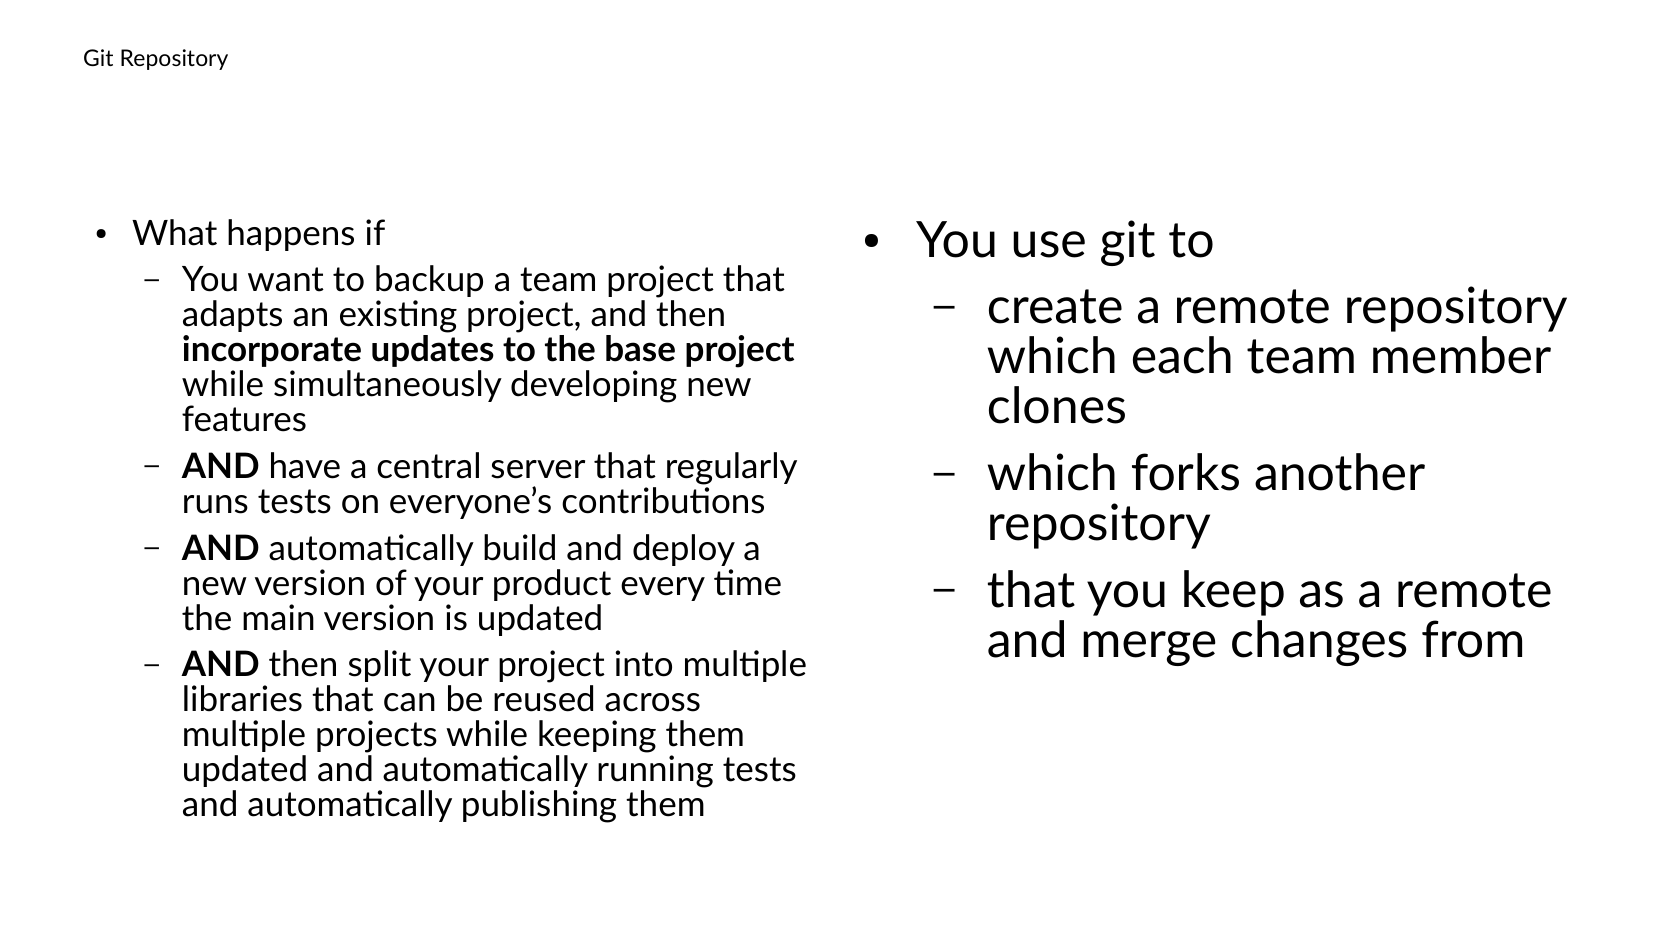

# Git Repository
What happens if
You want to backup a team project that adapts an existing project, and then incorporate updates to the base project while simultaneously developing new features
AND have a central server that regularly runs tests on everyone’s contributions
AND automatically build and deploy a new version of your product every time the main version is updated
AND then split your project into multiple libraries that can be reused across multiple projects while keeping them updated and automatically running tests and automatically publishing them
You use git to
create a remote repository which each team member clones
which forks another repository
that you keep as a remote and merge changes from